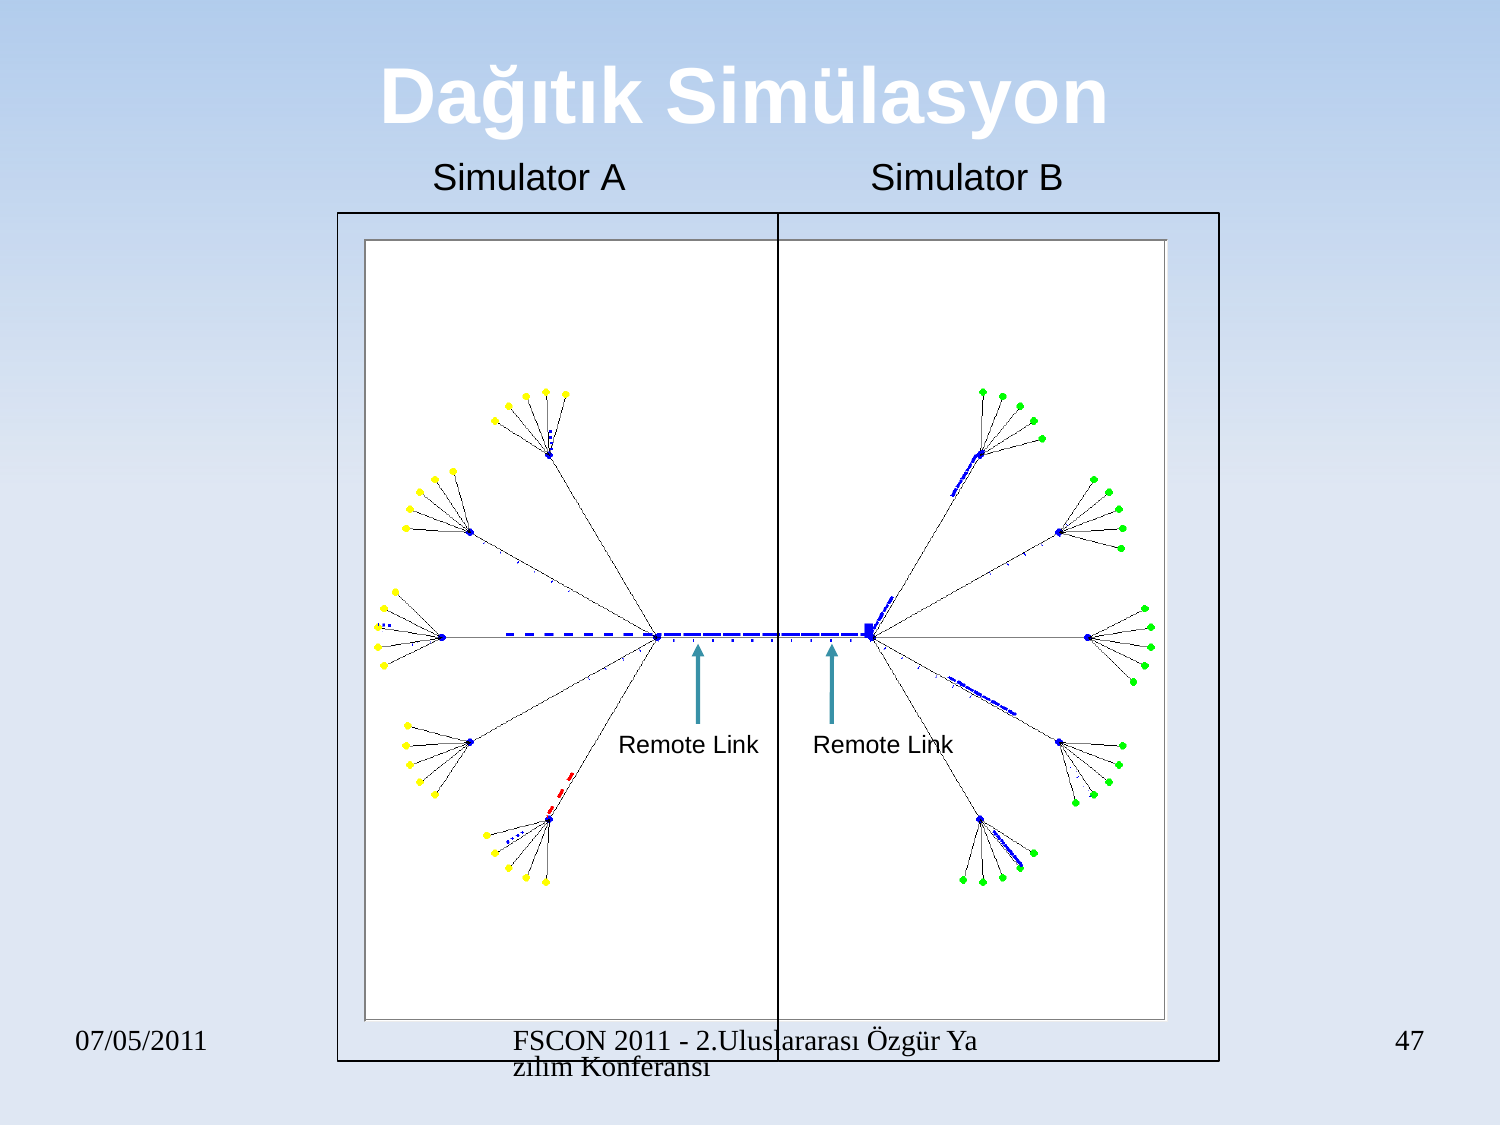

# Dağıtık Simülasyon
Simulator A
Simulator B
Remote Link
Remote Link
07/05/2011
FSCON 2011 - 2.Uluslararası Özgür Yazılım Konferansı
47